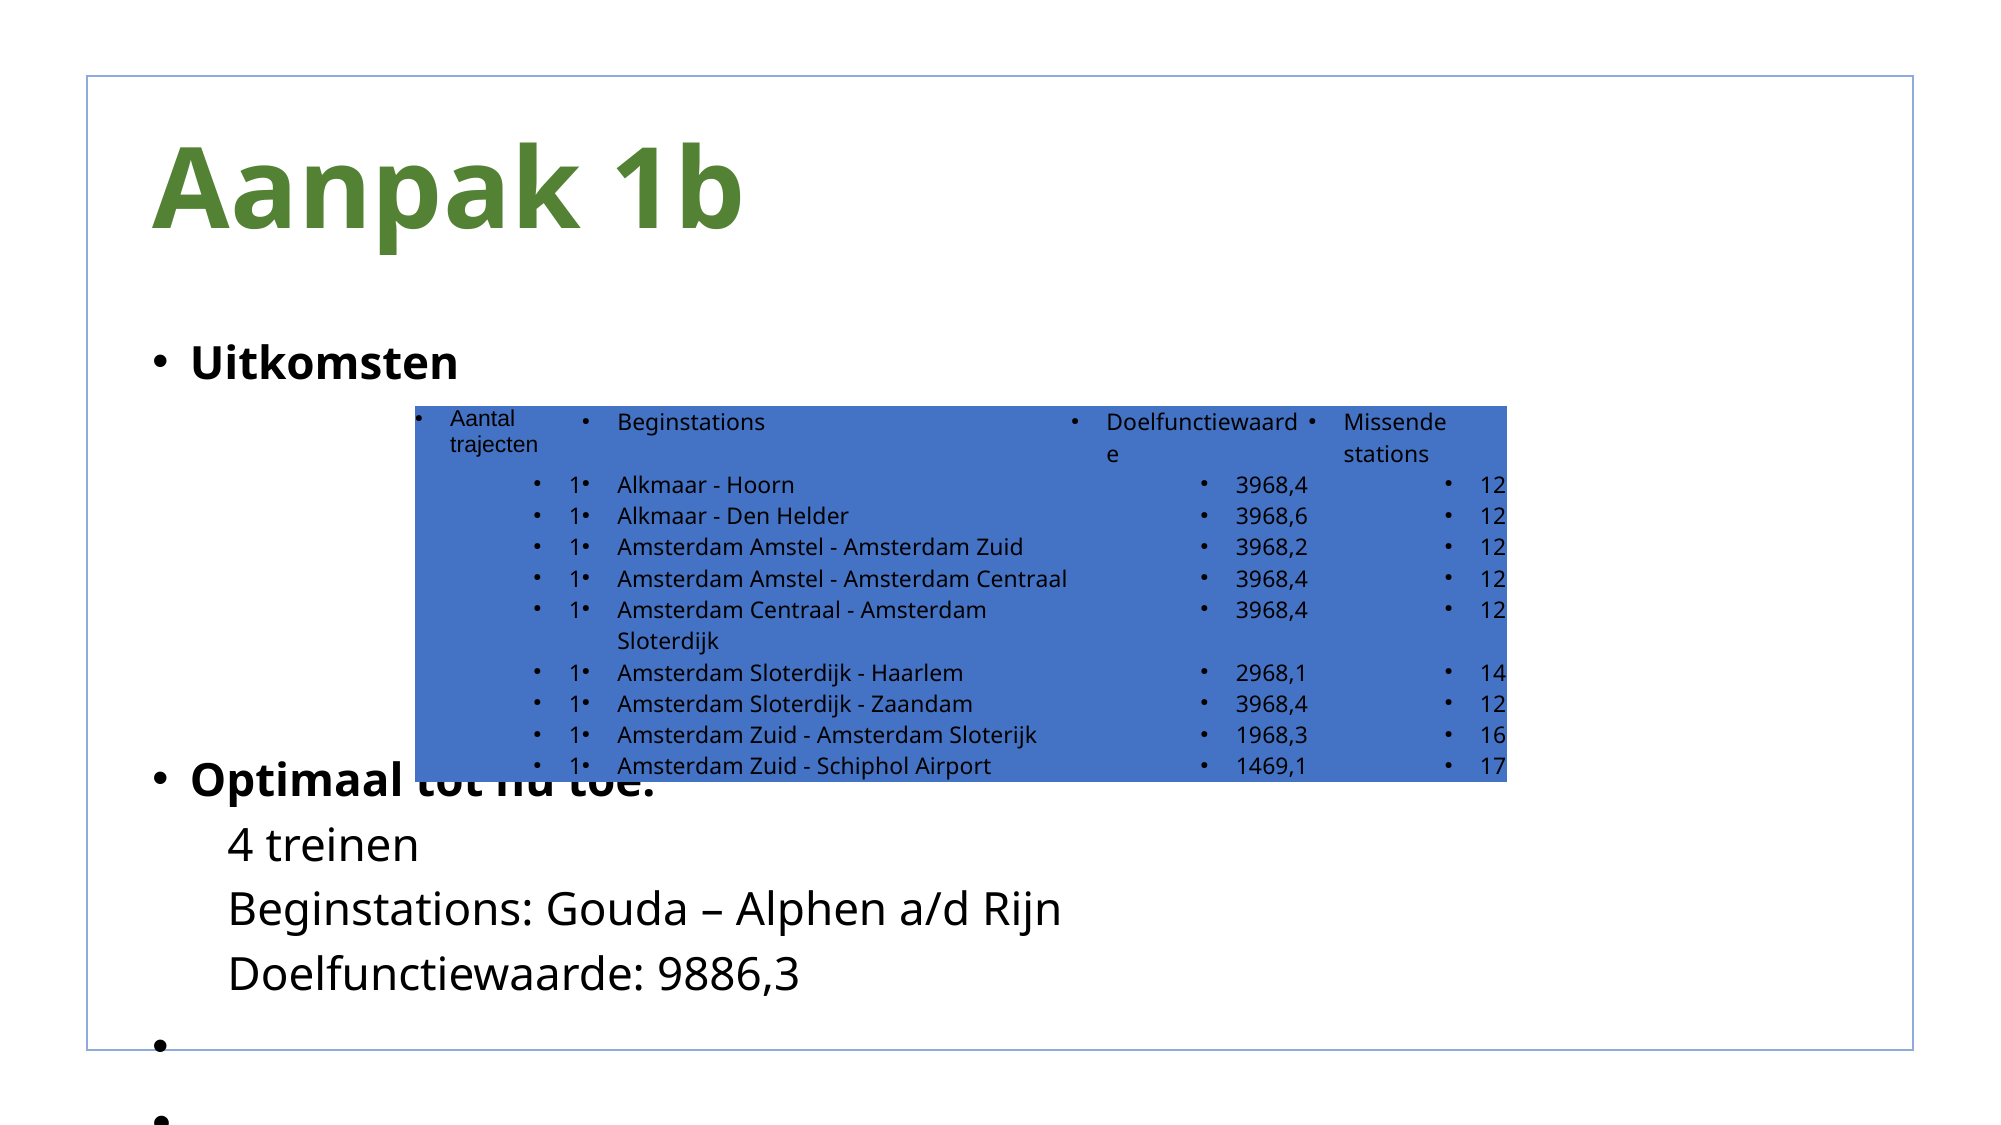

Aanpak 1b
# Uitkomsten
Optimaal tot nu toe:
	4 treinen
	Beginstations: Gouda – Alphen a/d Rijn
	Doelfunctiewaarde: 9886,3
| Aantal trajecten | Beginstations | Doelfunctiewaarde | Missende stations |
| --- | --- | --- | --- |
| 1 | Alkmaar - Hoorn | 3968,4 | 12 |
| 1 | Alkmaar - Den Helder | 3968,6 | 12 |
| 1 | Amsterdam Amstel - Amsterdam Zuid | 3968,2 | 12 |
| 1 | Amsterdam Amstel - Amsterdam Centraal | 3968,4 | 12 |
| 1 | Amsterdam Centraal - Amsterdam Sloterdijk | 3968,4 | 12 |
| 1 | Amsterdam Sloterdijk - Haarlem | 2968,1 | 14 |
| 1 | Amsterdam Sloterdijk - Zaandam | 3968,4 | 12 |
| 1 | Amsterdam Zuid - Amsterdam Sloterijk | 1968,3 | 16 |
| 1 | Amsterdam Zuid - Schiphol Airport | 1469,1 | 17 |